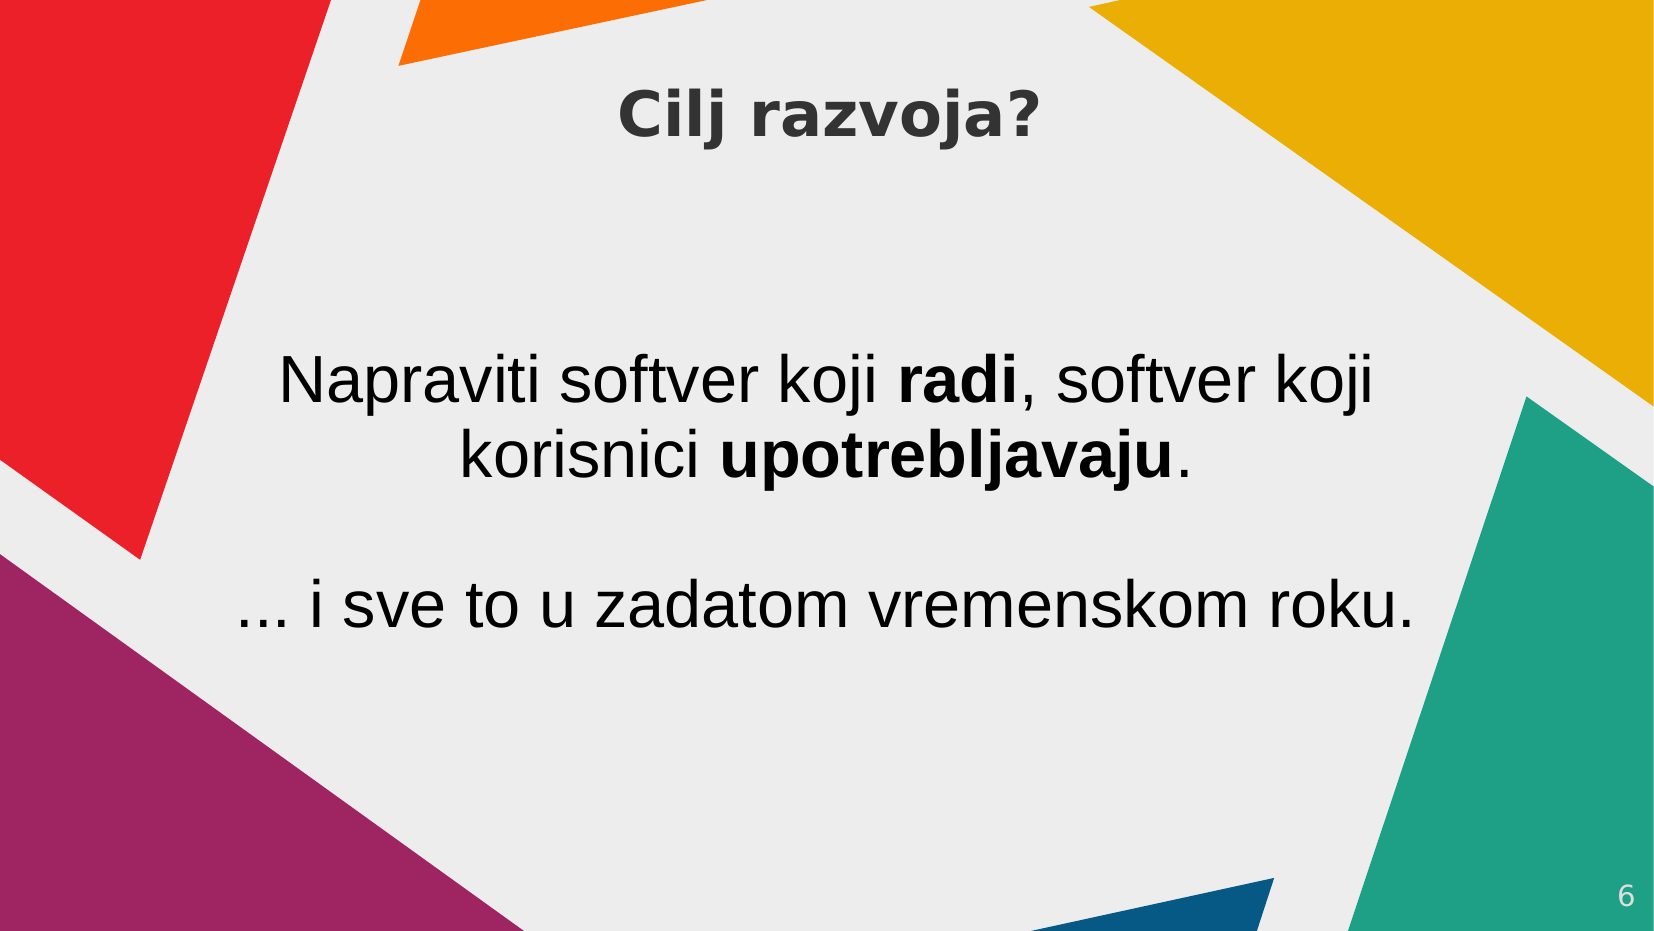

# Cilj razvoja?
Napraviti softver koji radi, softver koji korisnici upotrebljavaju.
... i sve to u zadatom vremenskom roku.
6